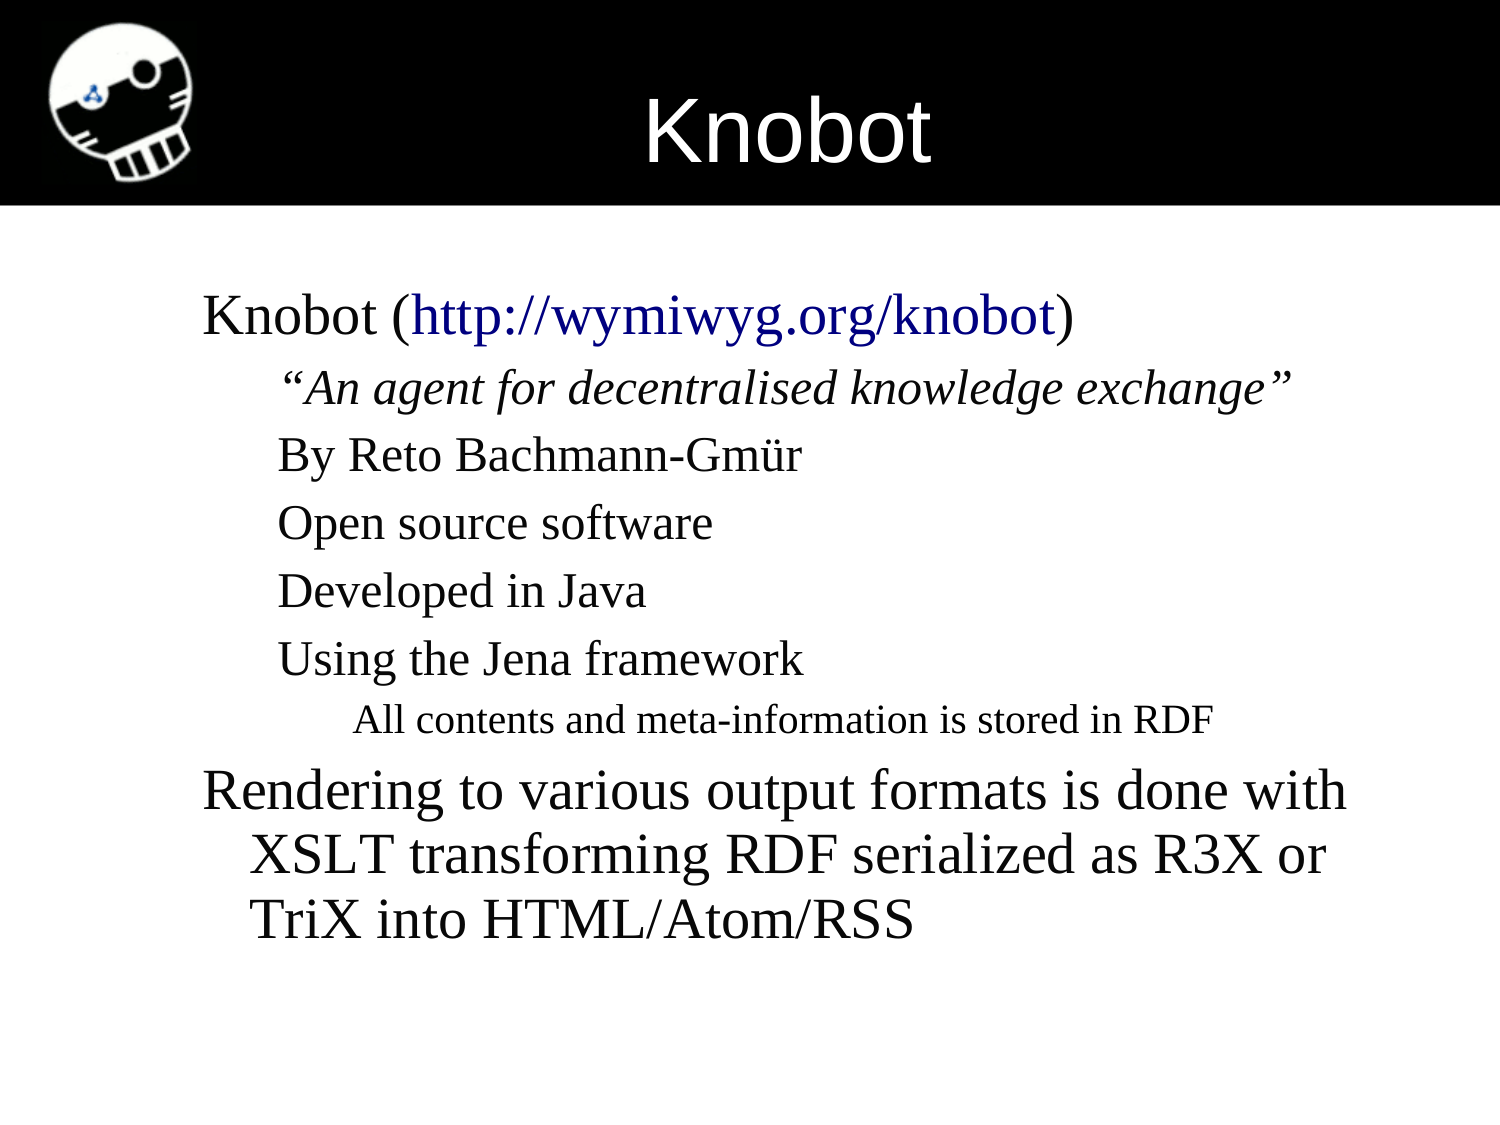

# Knobot
Knobot (http://wymiwyg.org/knobot)
“An agent for decentralised knowledge exchange”
By Reto Bachmann-Gmür
Open source software
Developed in Java
Using the Jena framework
All contents and meta-information is stored in RDF
Rendering to various output formats is done with XSLT transforming RDF serialized as R3X or TriX into HTML/Atom/RSS
30